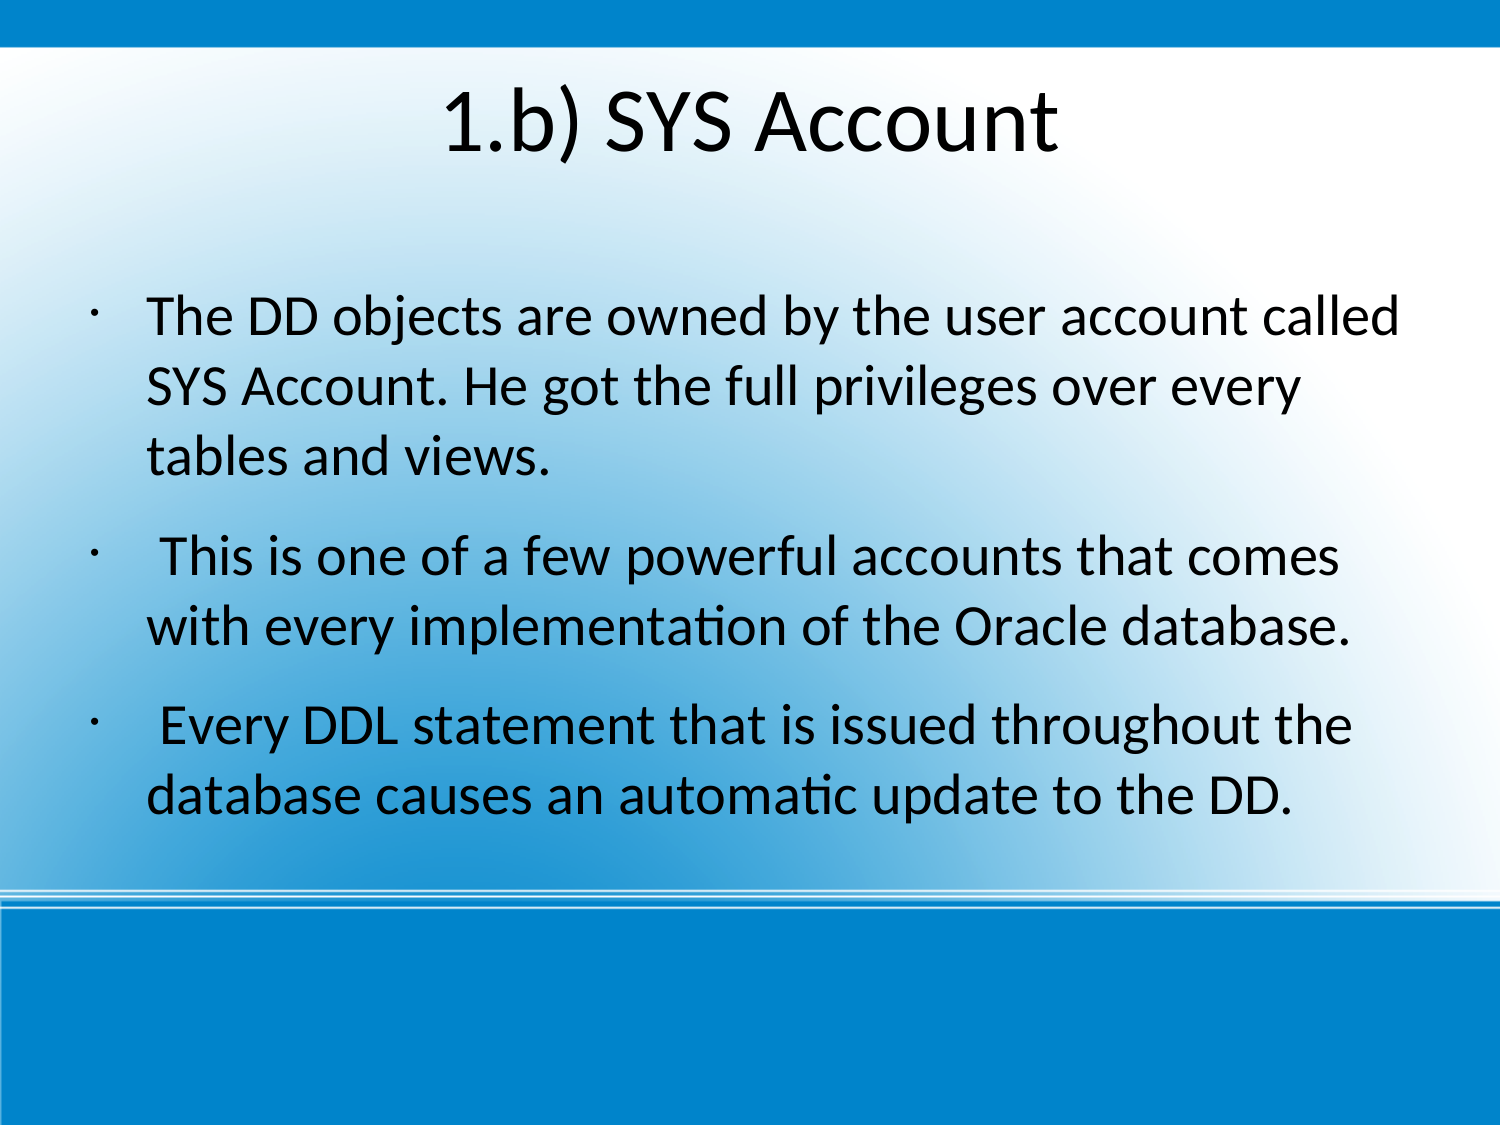

# 1.b) SYS Account
The DD objects are owned by the user account called SYS Account. He got the full privileges over every tables and views.
 This is one of a few powerful accounts that comes with every implementation of the Oracle database.
 Every DDL statement that is issued throughout the database causes an automatic update to the DD.